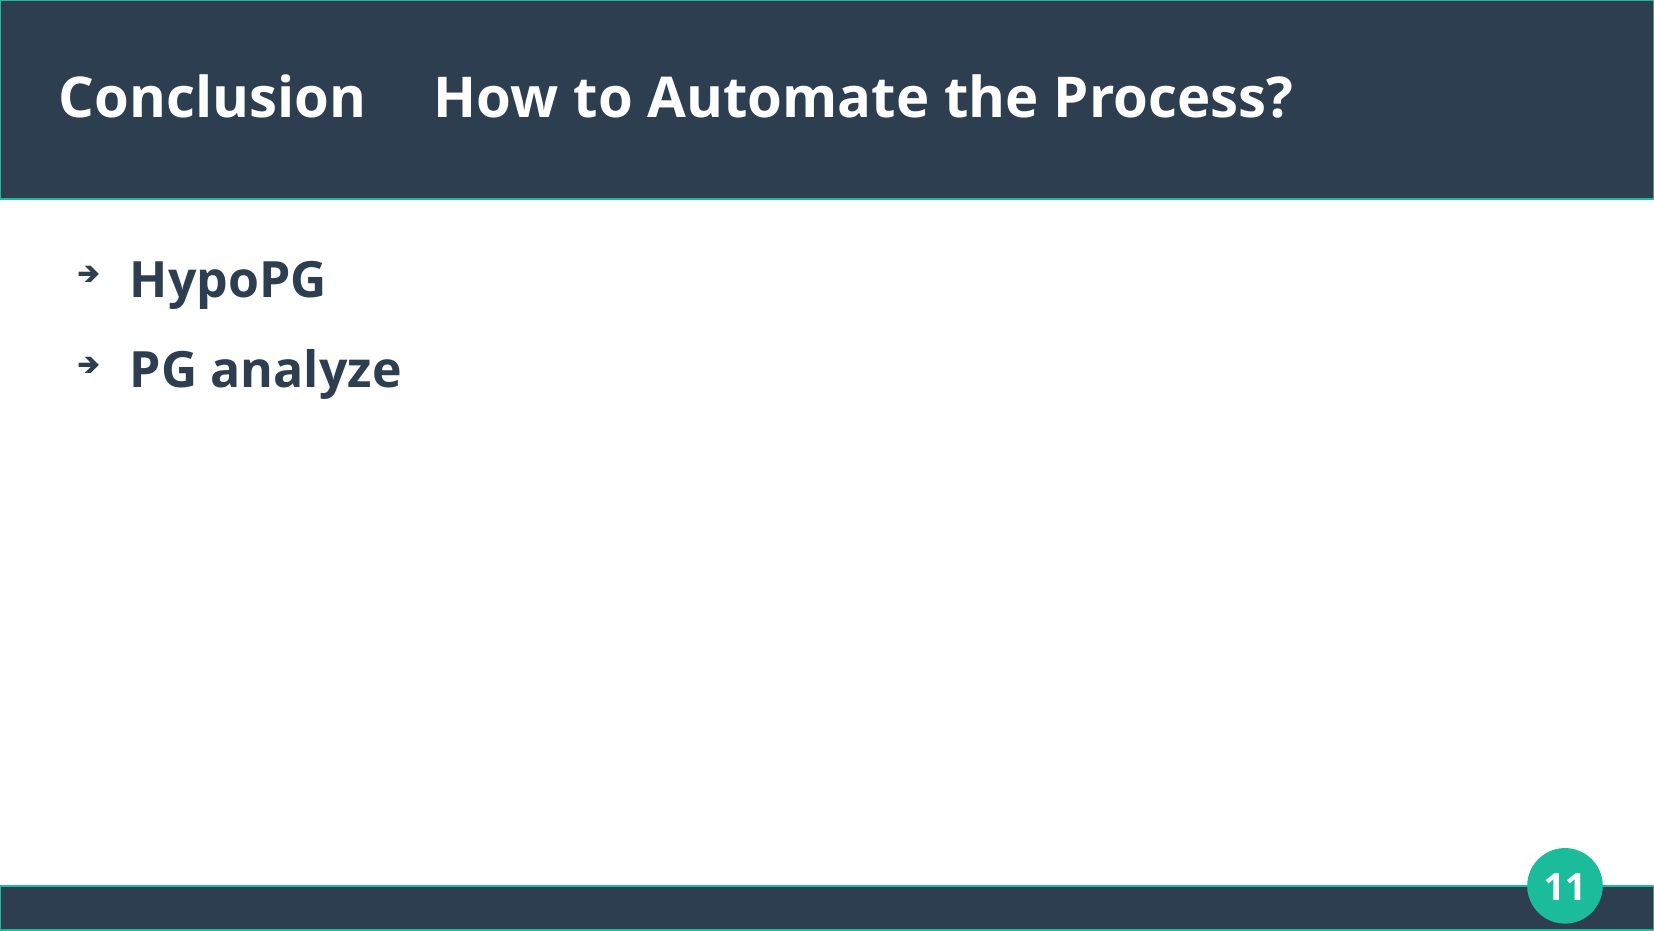

# Conclusion	How to Automate the Process?
HypoPG
PG analyze
11